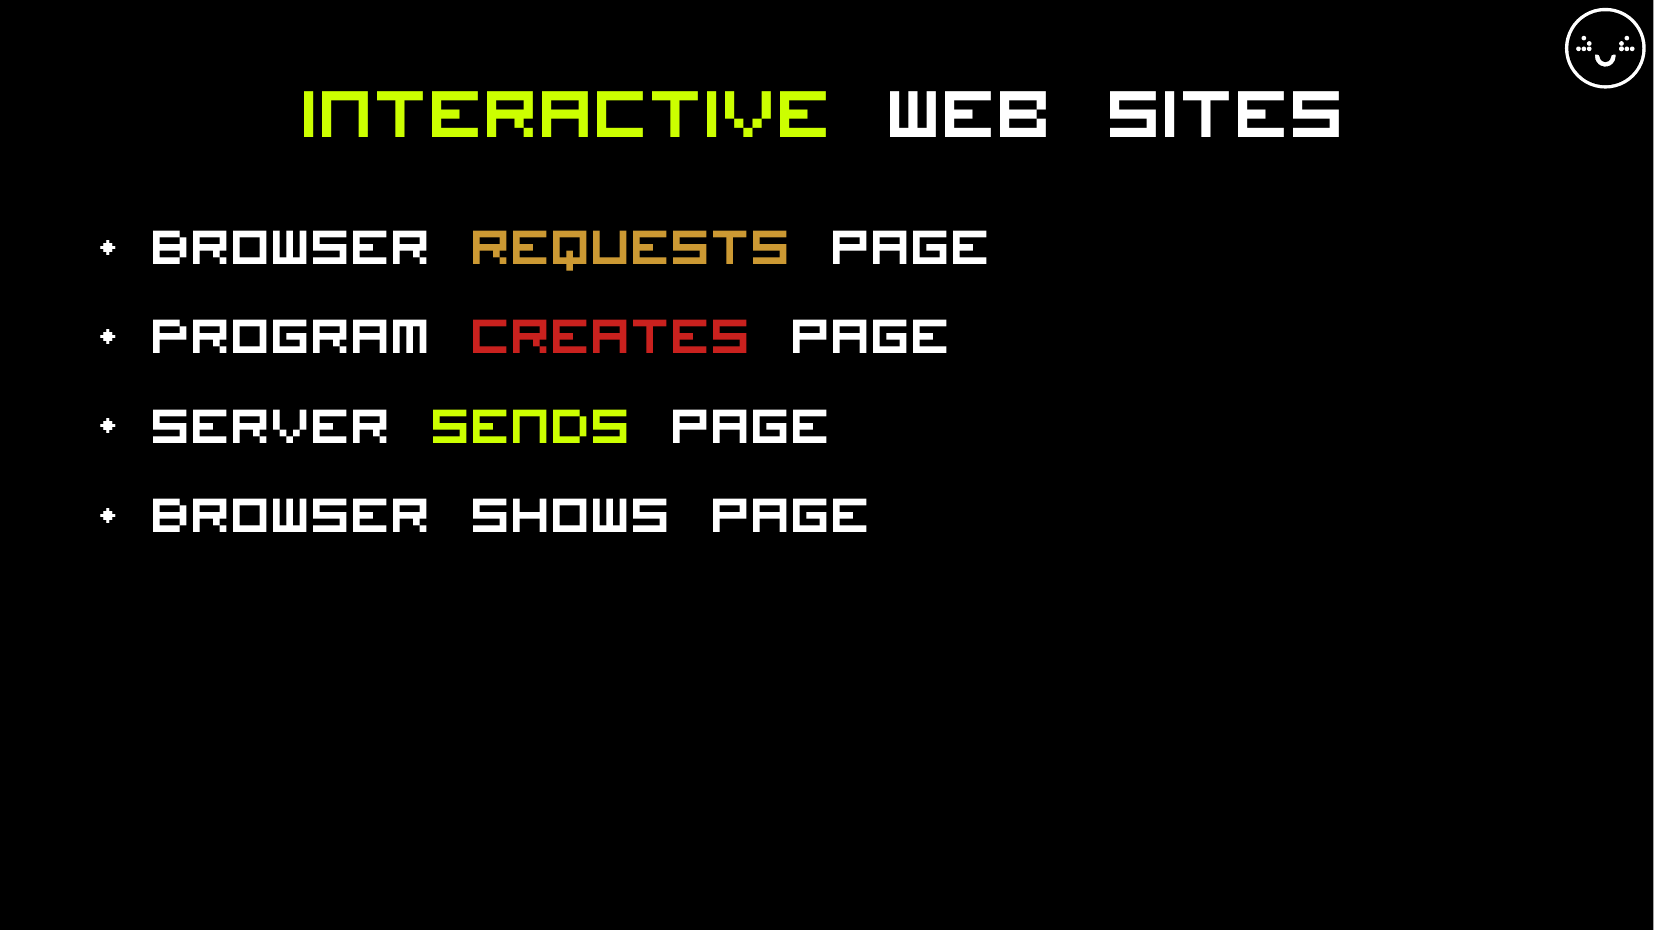

# interactive web sites
Browser requests page
Program creates page
Server sends page
Browser shows page